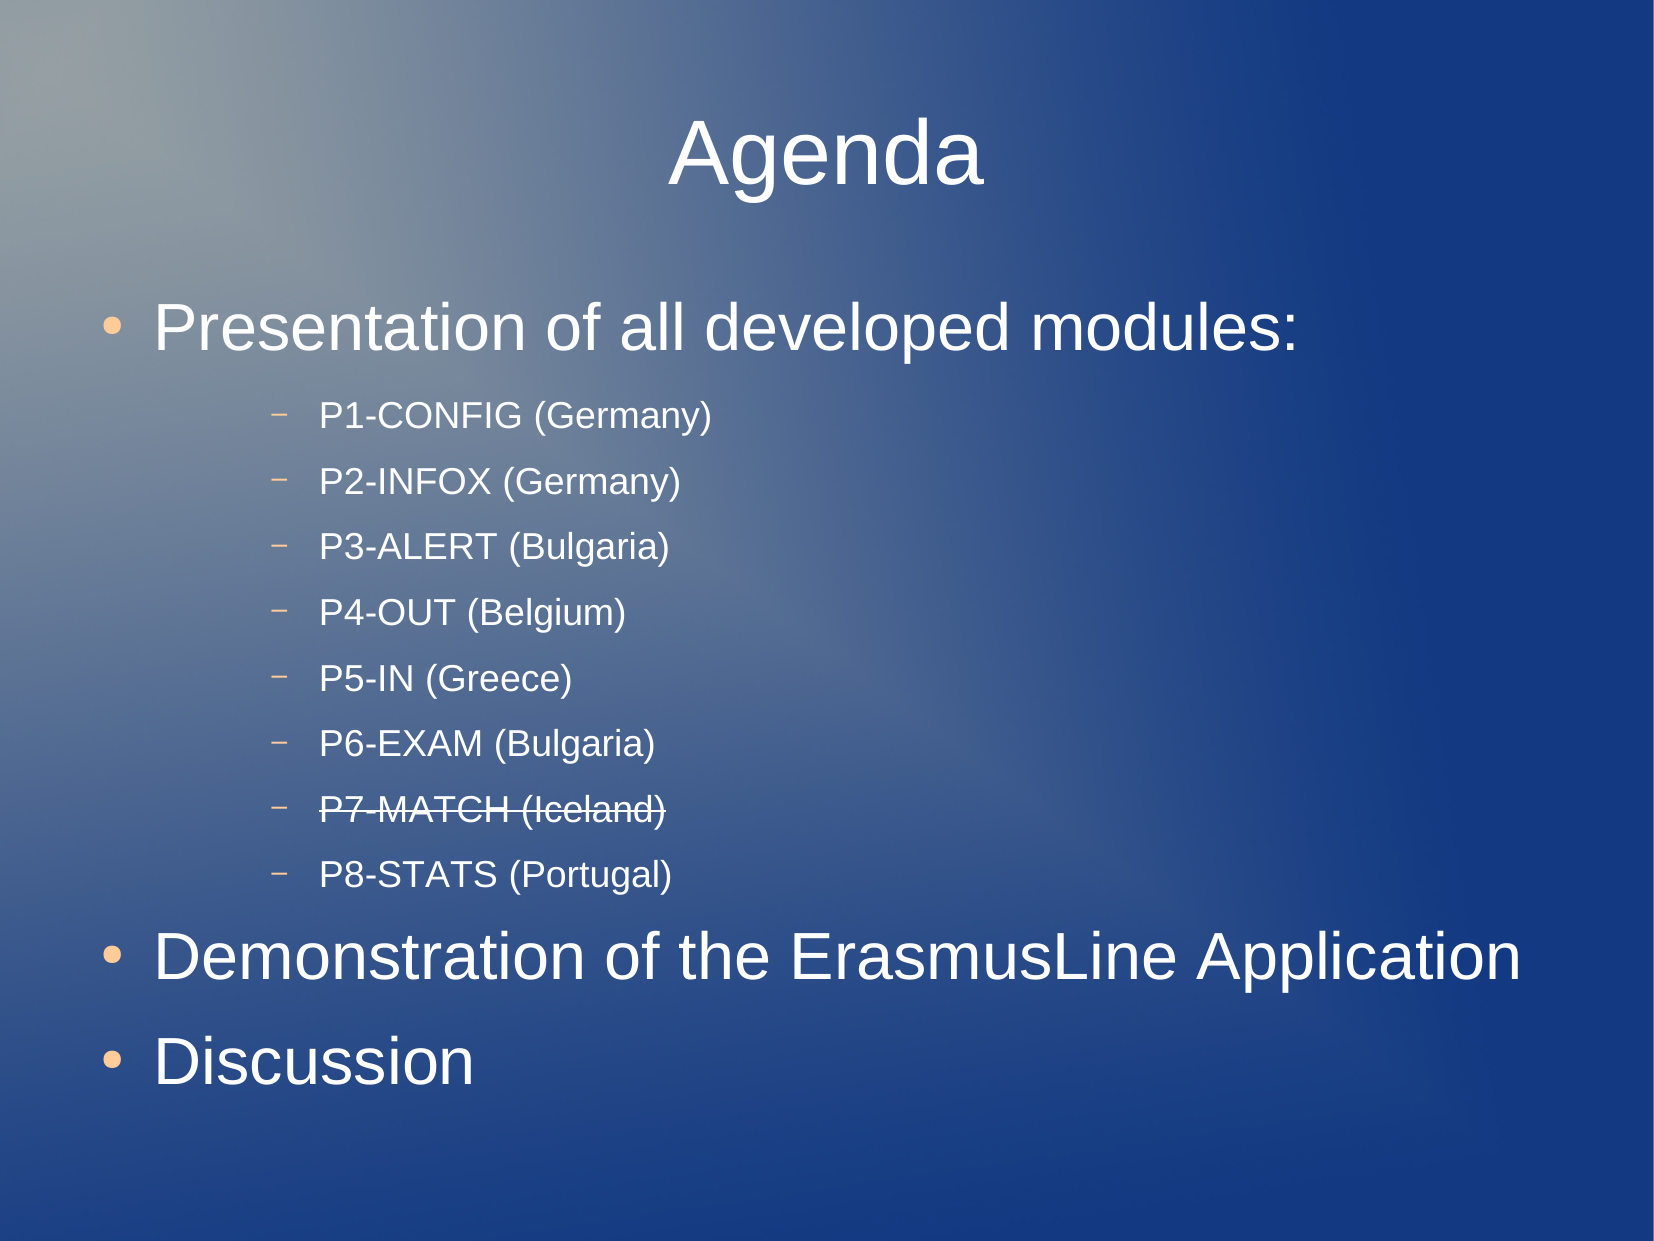

# Agenda
Presentation of all developed modules:
P1-CONFIG (Germany)
P2-INFOX (Germany)
P3-ALERT (Bulgaria)
P4-OUT (Belgium)
P5-IN (Greece)
P6-EXAM (Bulgaria)
P7-MATCH (Iceland)
P8-STATS (Portugal)
Demonstration of the ErasmusLine Application
Discussion